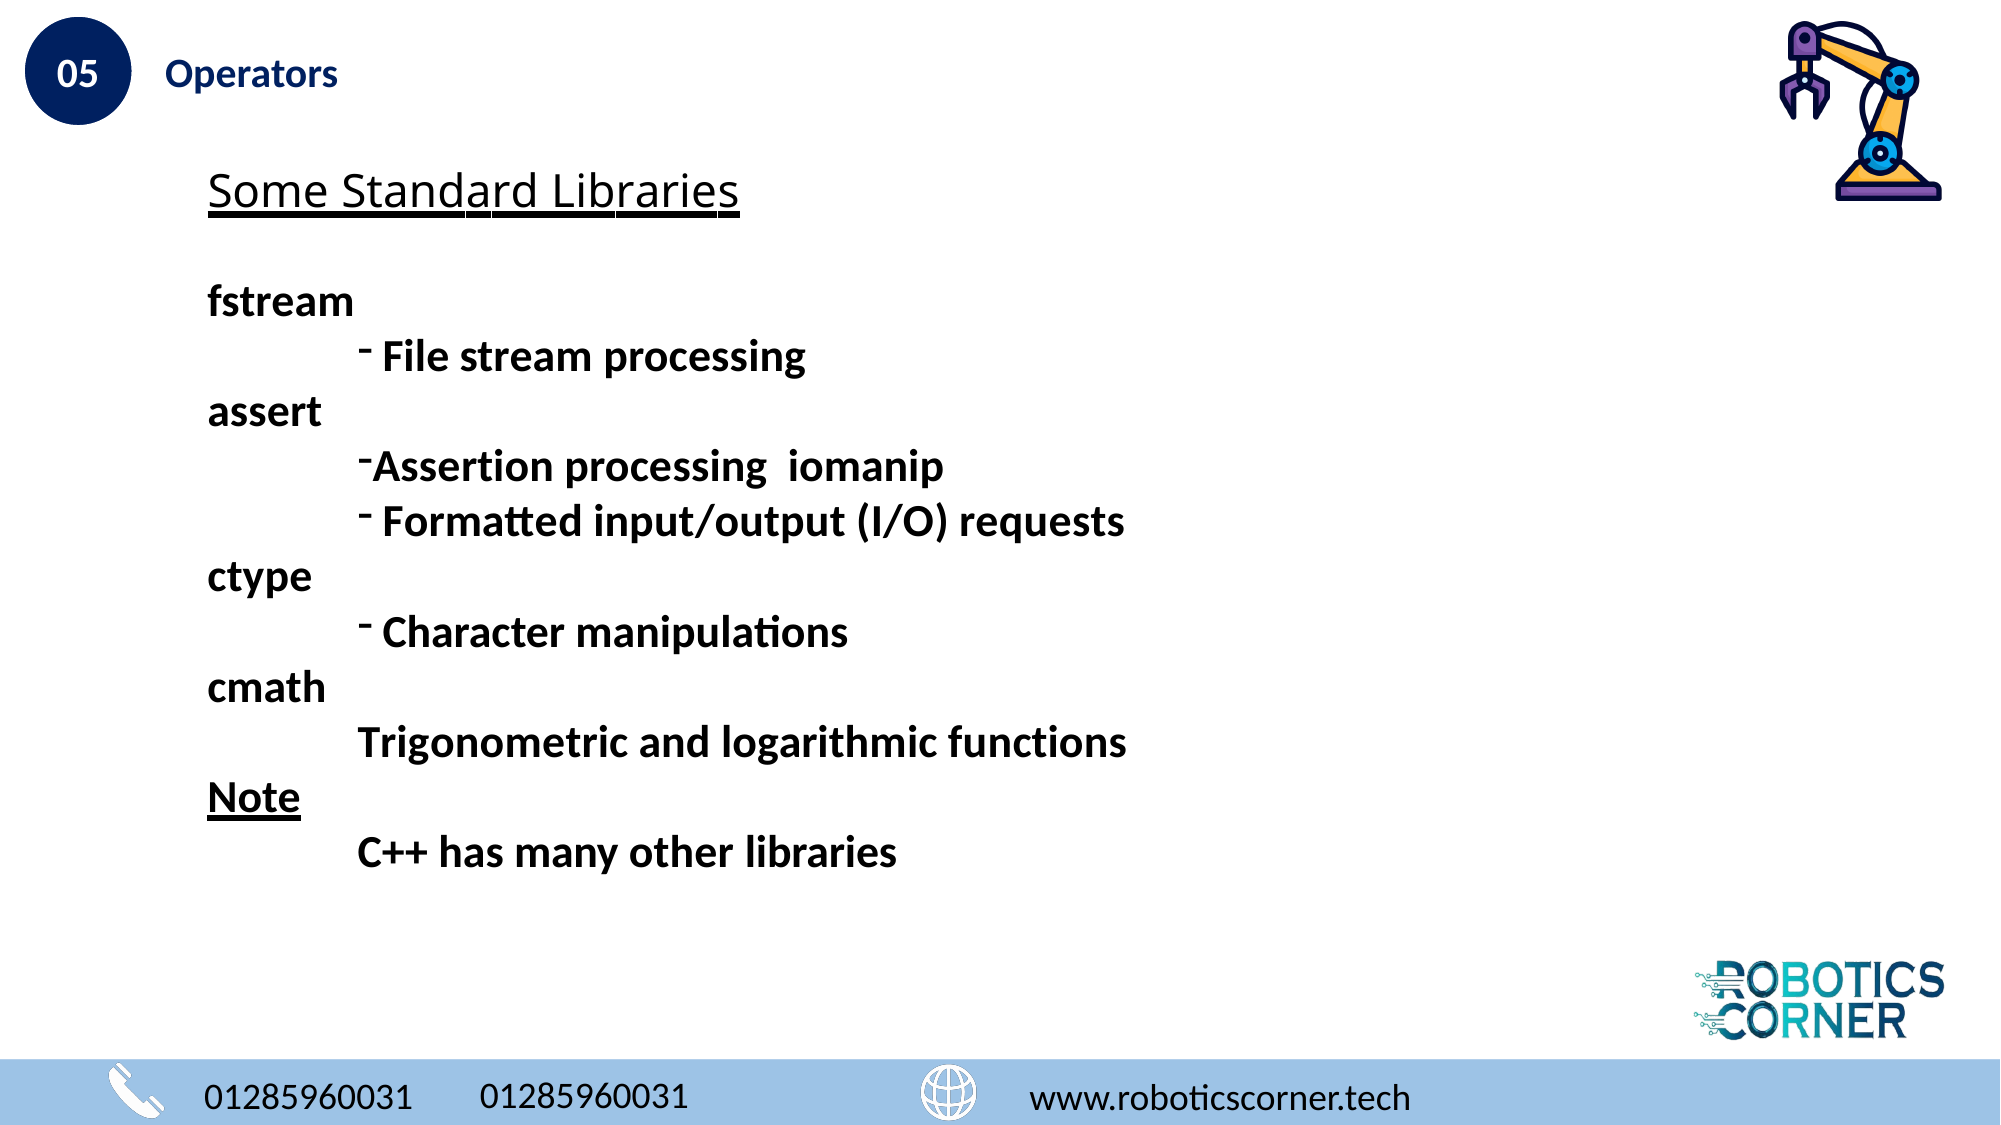

05
Operators
# Some Standard Libraries
fstream
File stream processing
assert
Assertion processing iomanip
Formatted input/output (I/O) requests
ctype
Character manipulations
cmath
Trigonometric and logarithmic functions
Note
C++ has many other libraries
01285960031
01285960031
www.roboticscorner.tech